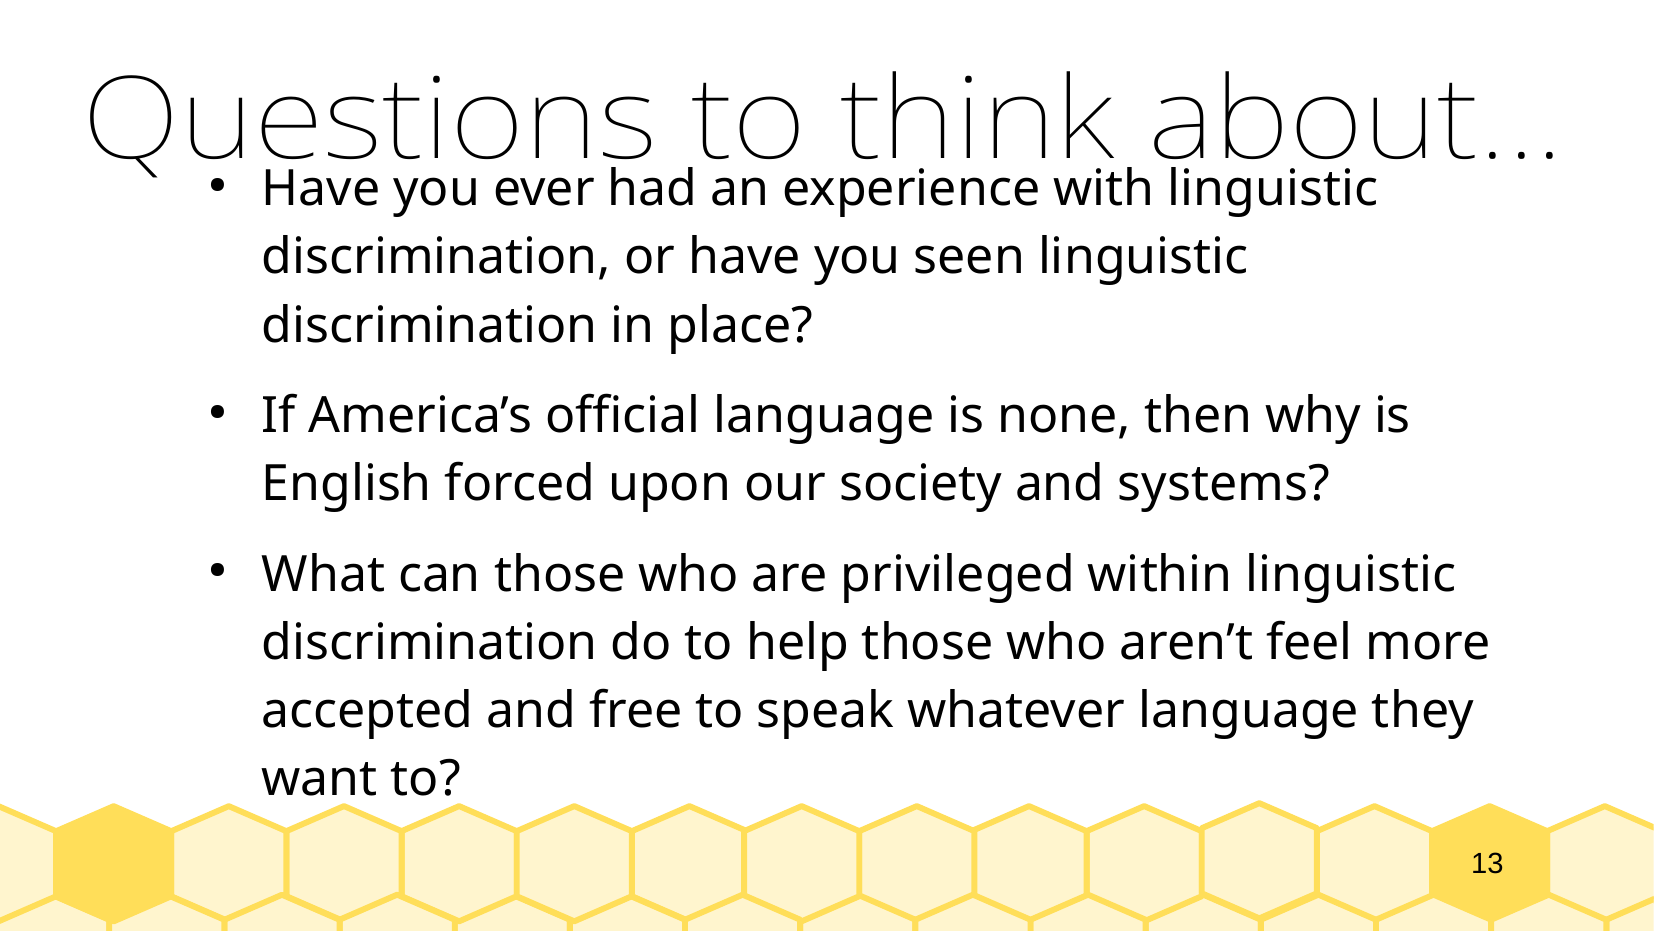

# Questions to think about...
Have you ever had an experience with linguistic discrimination, or have you seen linguistic discrimination in place?
If America’s official language is none, then why is English forced upon our society and systems?
What can those who are privileged within linguistic discrimination do to help those who aren’t feel more accepted and free to speak whatever language they want to?